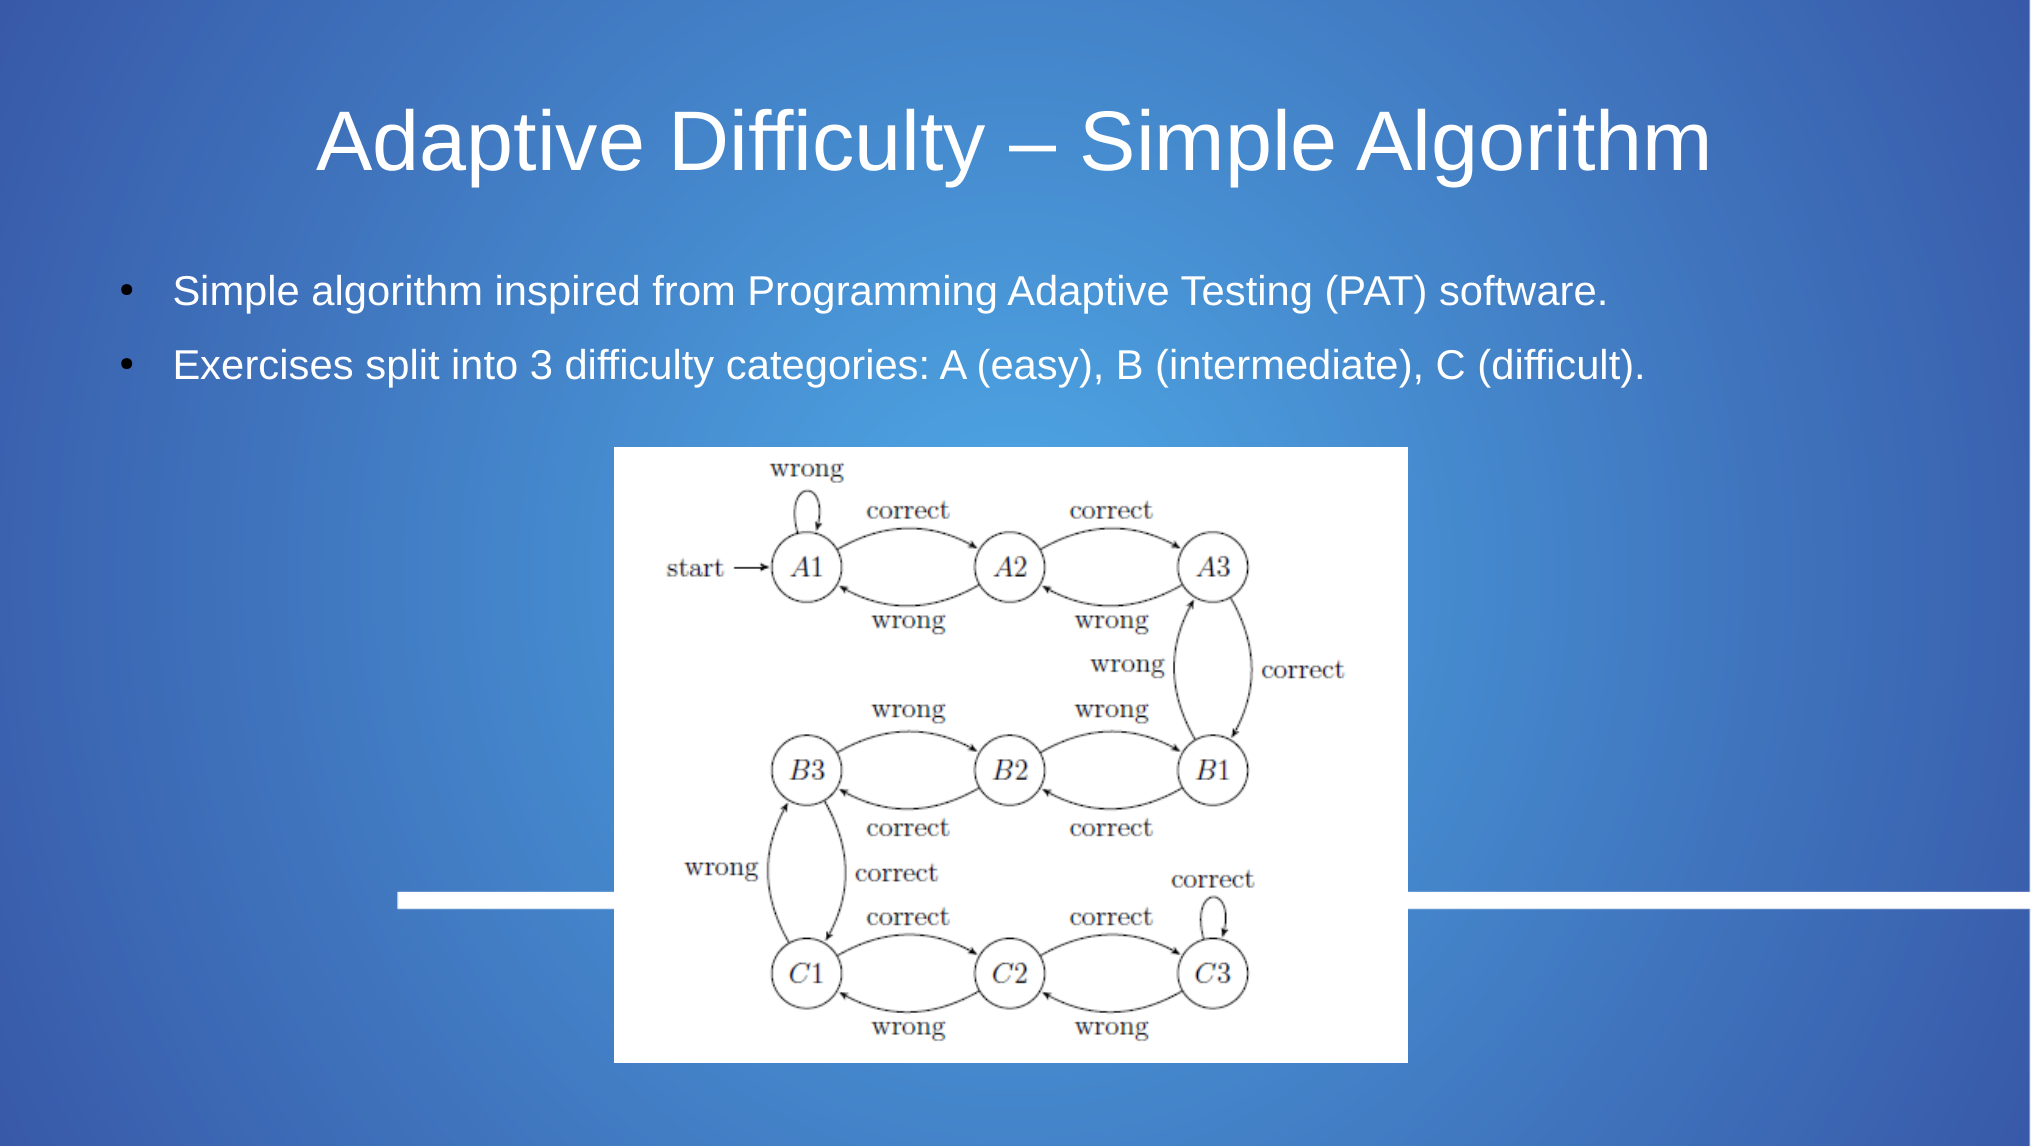

# Adaptive Difficulty – Simple Algorithm
Simple algorithm inspired from Programming Adaptive Testing (PAT) software.
Exercises split into 3 difficulty categories: A (easy), B (intermediate), C (difficult).